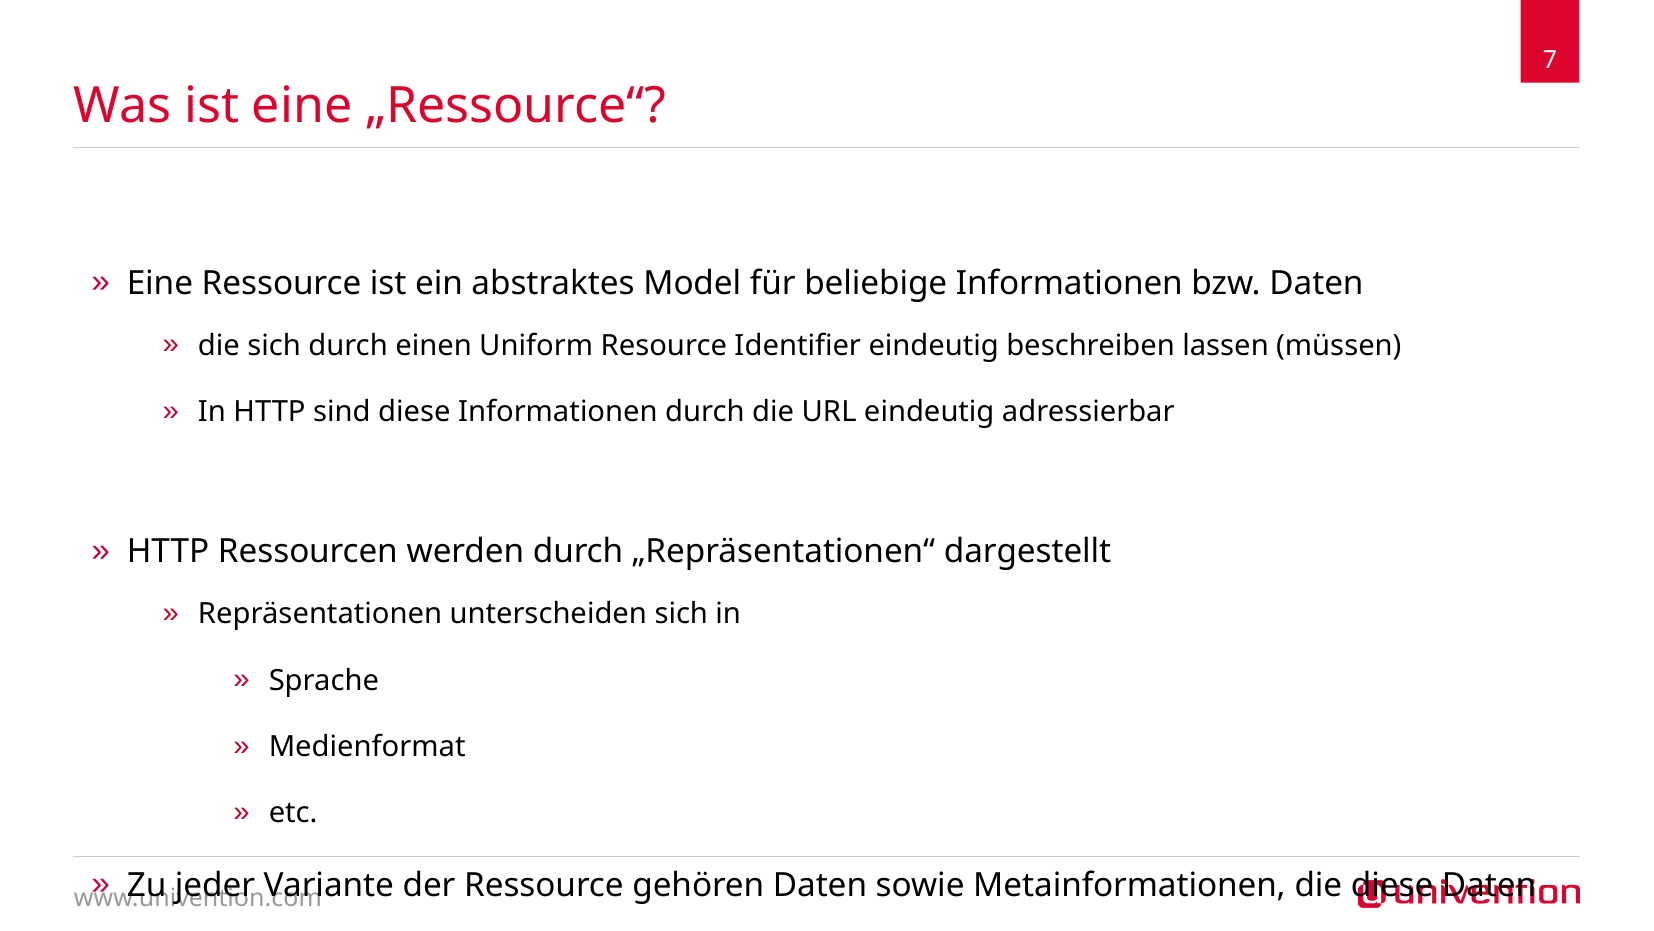

# Was ist eine „Ressource“?
Eine Ressource ist ein abstraktes Model für beliebige Informationen bzw. Daten
die sich durch einen Uniform Resource Identifier eindeutig beschreiben lassen (müssen)
In HTTP sind diese Informationen durch die URL eindeutig adressierbar
HTTP Ressourcen werden durch „Repräsentationen“ dargestellt
Repräsentationen unterscheiden sich in
Sprache
Medienformat
etc.
Zu jeder Variante der Ressource gehören Daten sowie Metainformationen, die diese Daten und die Ressource beschreiben.